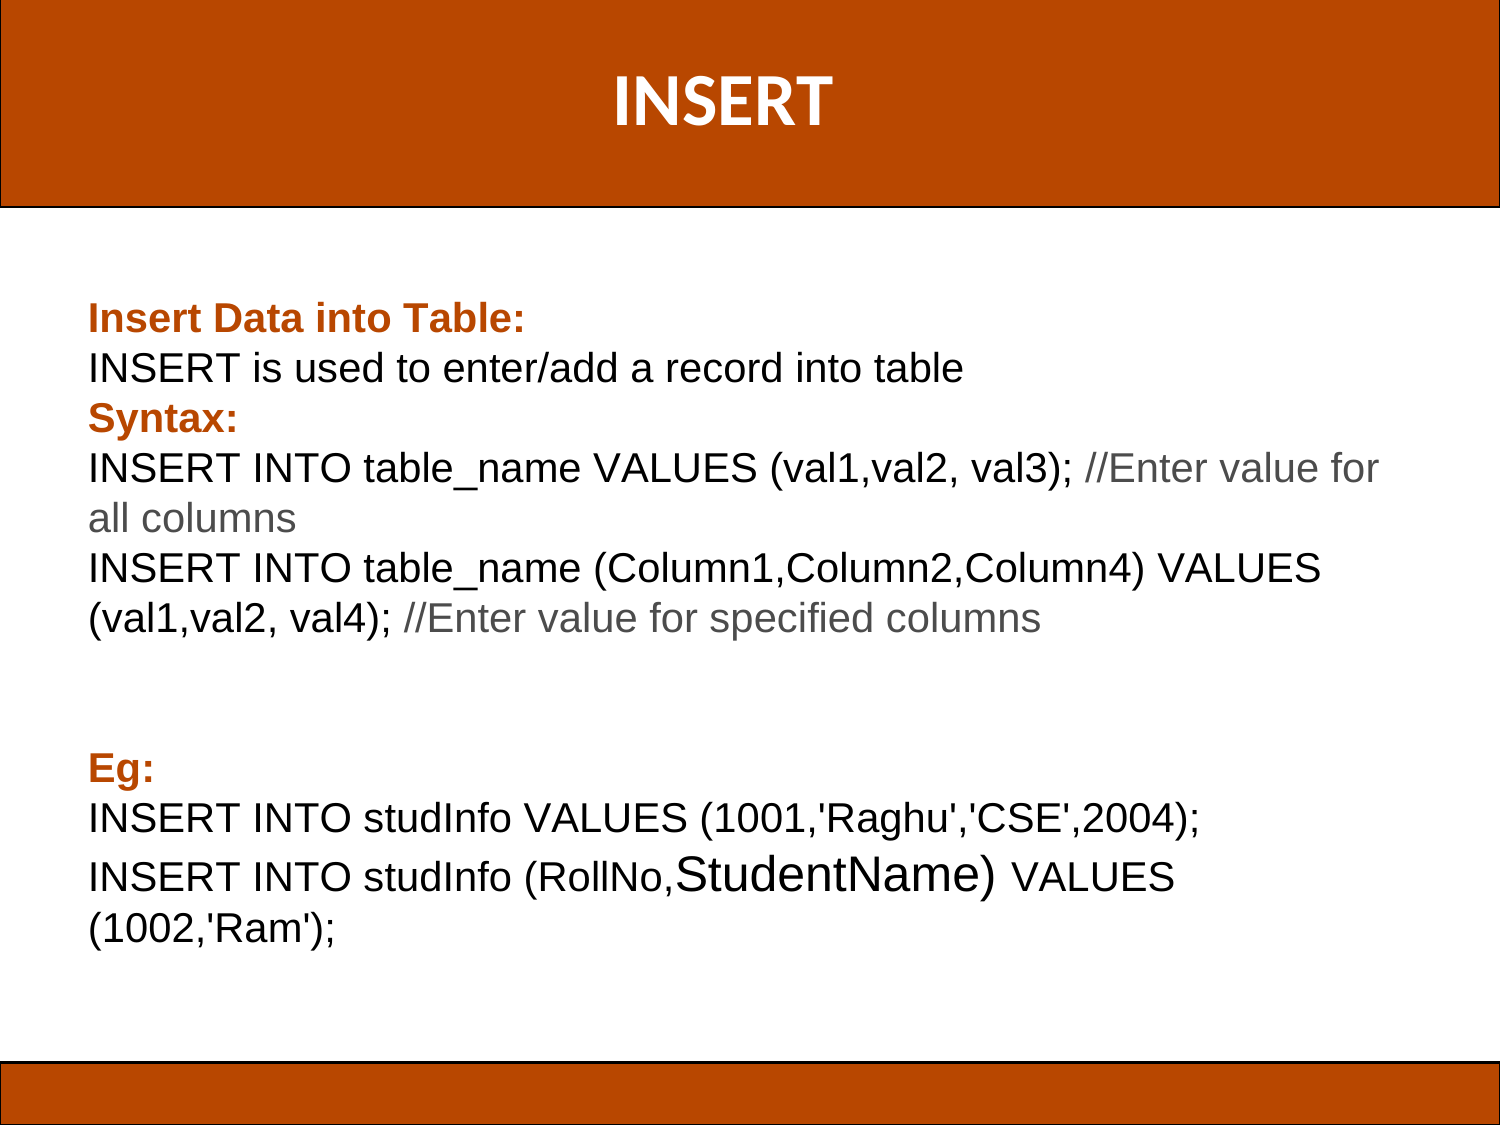

INSERT
#
Insert Data into Table:
INSERT is used to enter/add a record into table
Syntax:
INSERT INTO table_name VALUES (val1,val2, val3); //Enter value for all columns
INSERT INTO table_name (Column1,Column2,Column4) VALUES (val1,val2, val4); //Enter value for specified columns
Eg:
INSERT INTO studInfo VALUES (1001,'Raghu','CSE',2004);
INSERT INTO studInfo (RollNo,StudentName) VALUES (1002,'Ram');